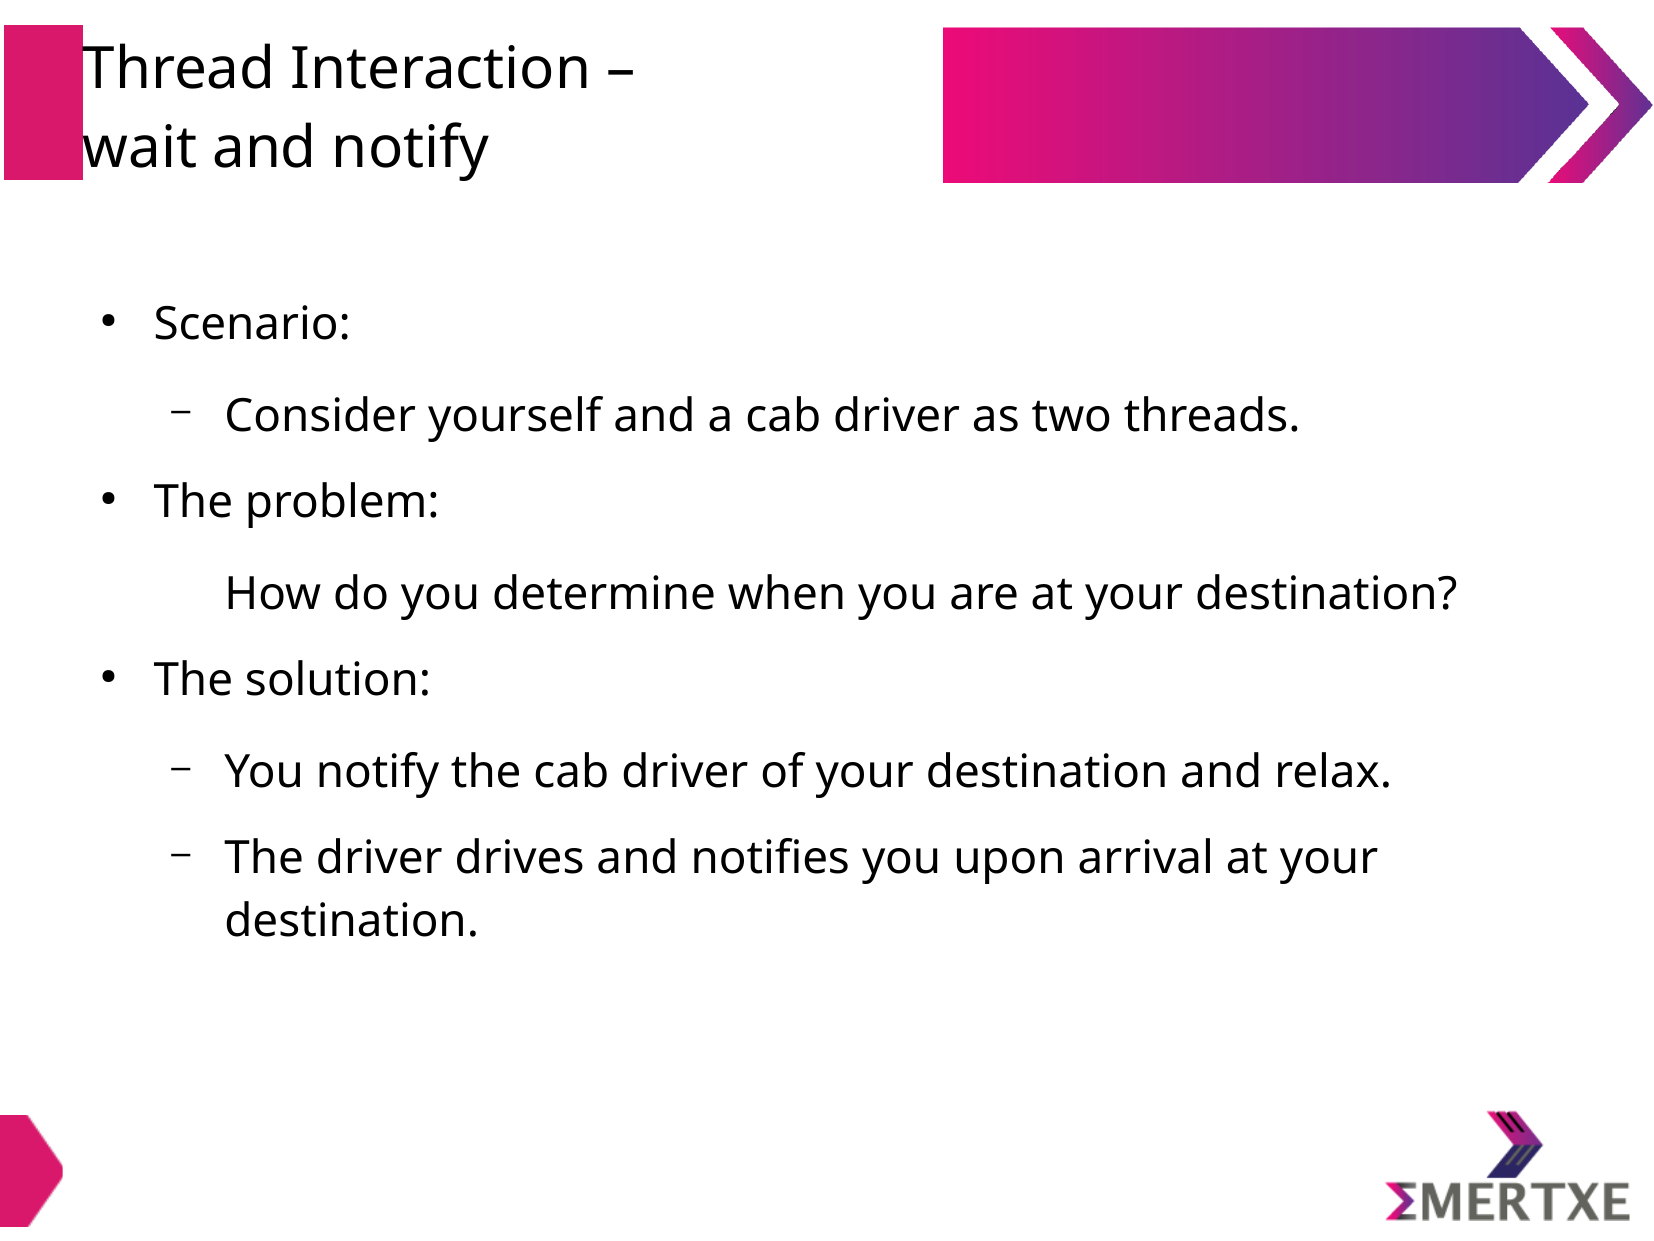

# Thread Interaction – wait and notify
Scenario:
Consider yourself and a cab driver as two threads.
The problem:
How do you determine when you are at your destination?
The solution:
You notify the cab driver of your destination and relax.
The driver drives and notifies you upon arrival at your destination.